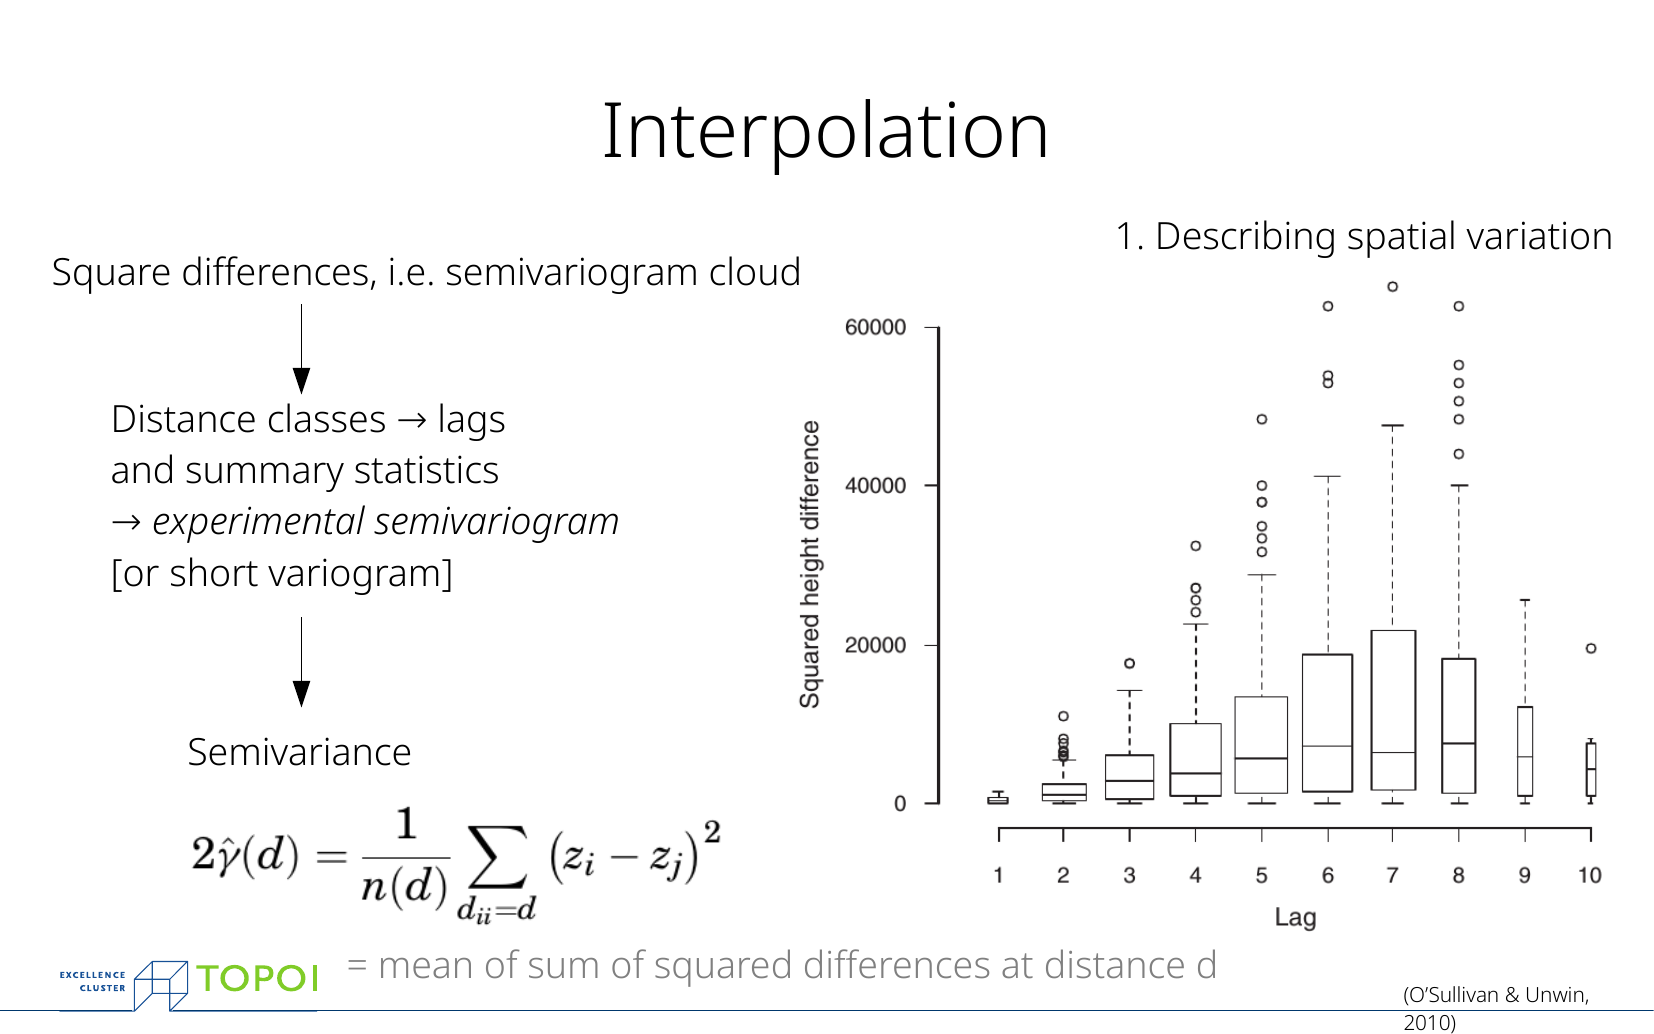

# Interpolation
1. Describing spatial variation
Square differences, i.e. semivariogram cloud
Distance classes → lags
and summary statistics
→ experimental semivariogram
[or short variogram]
Semivariance
= mean of sum of squared differences at distance d
(O’Sullivan & Unwin, 2010)